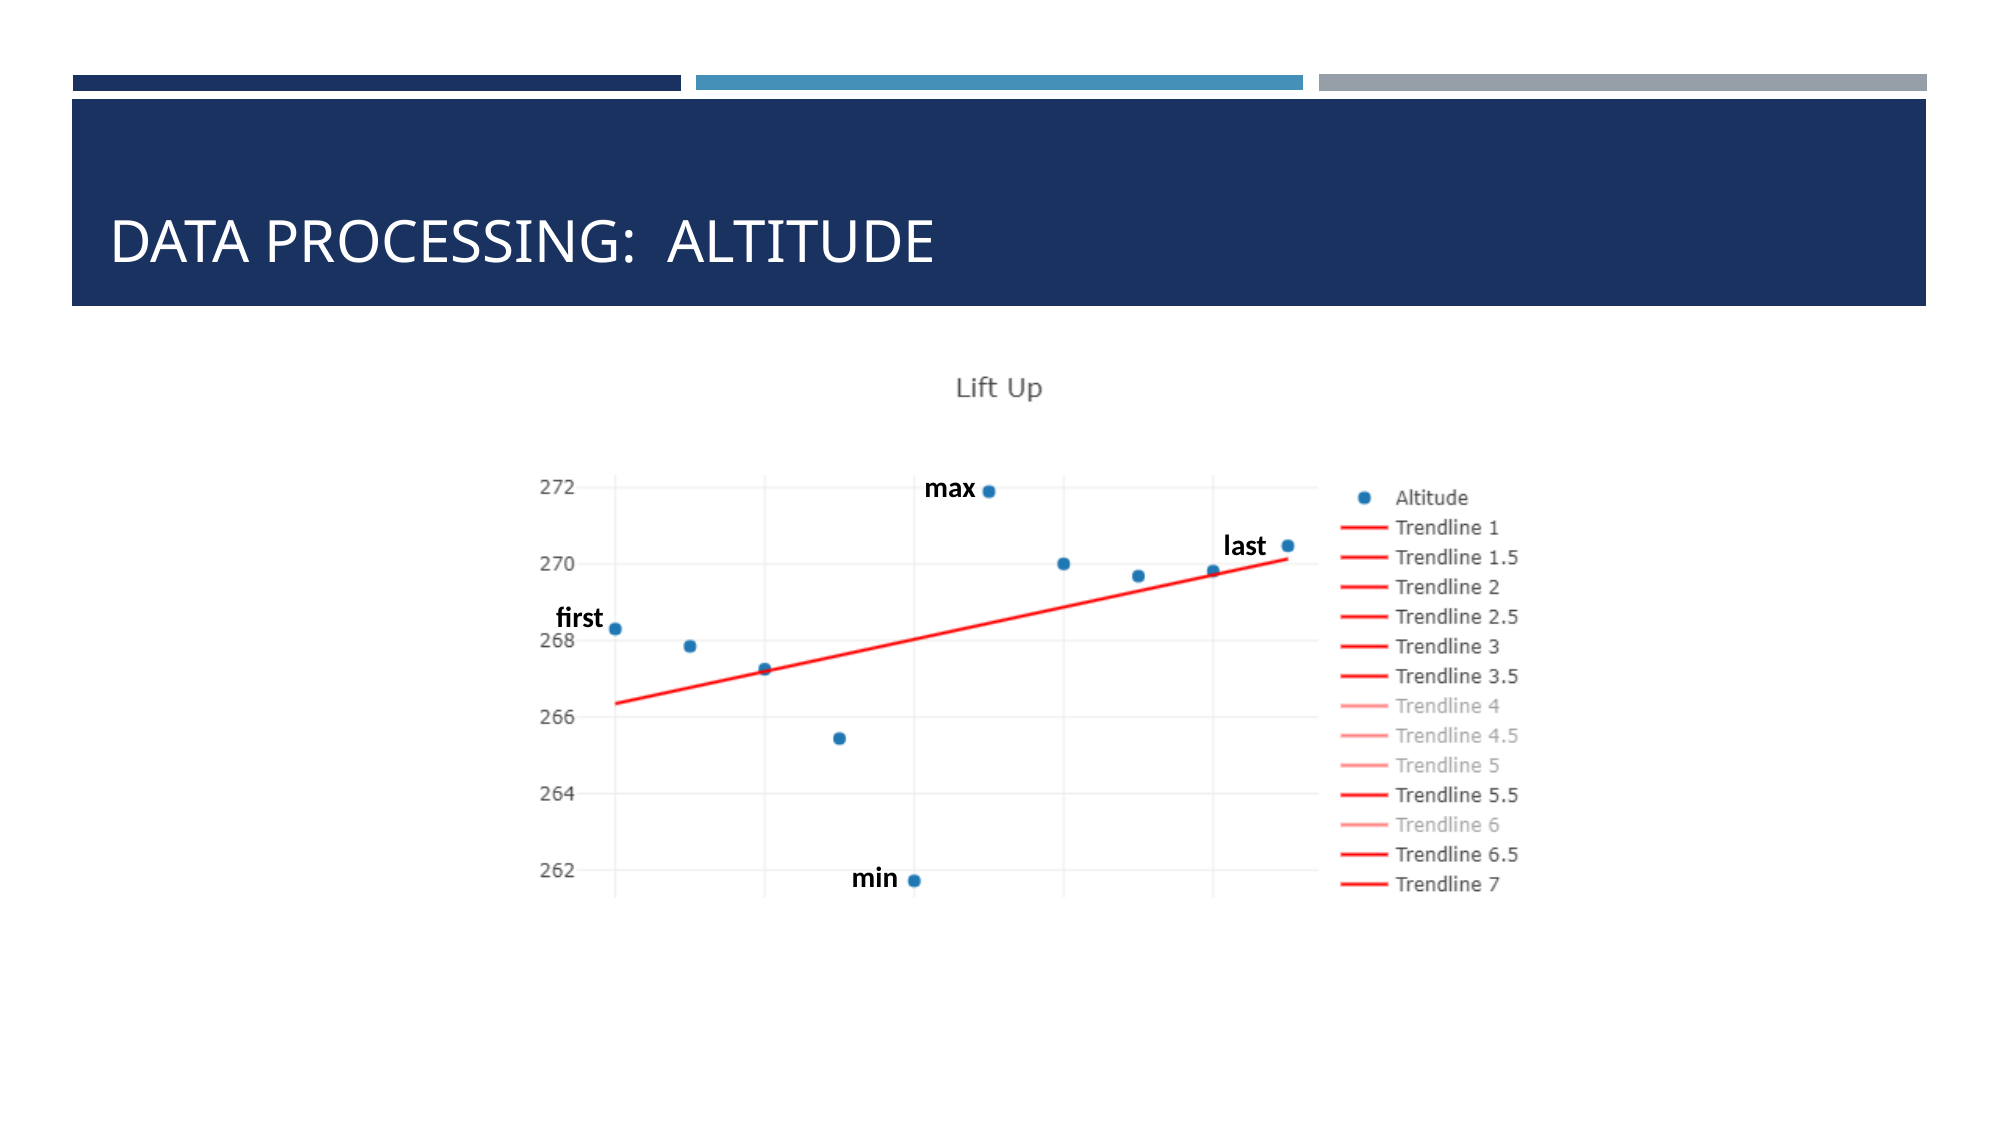

# Data Processing: Altitude
max
last
first
min